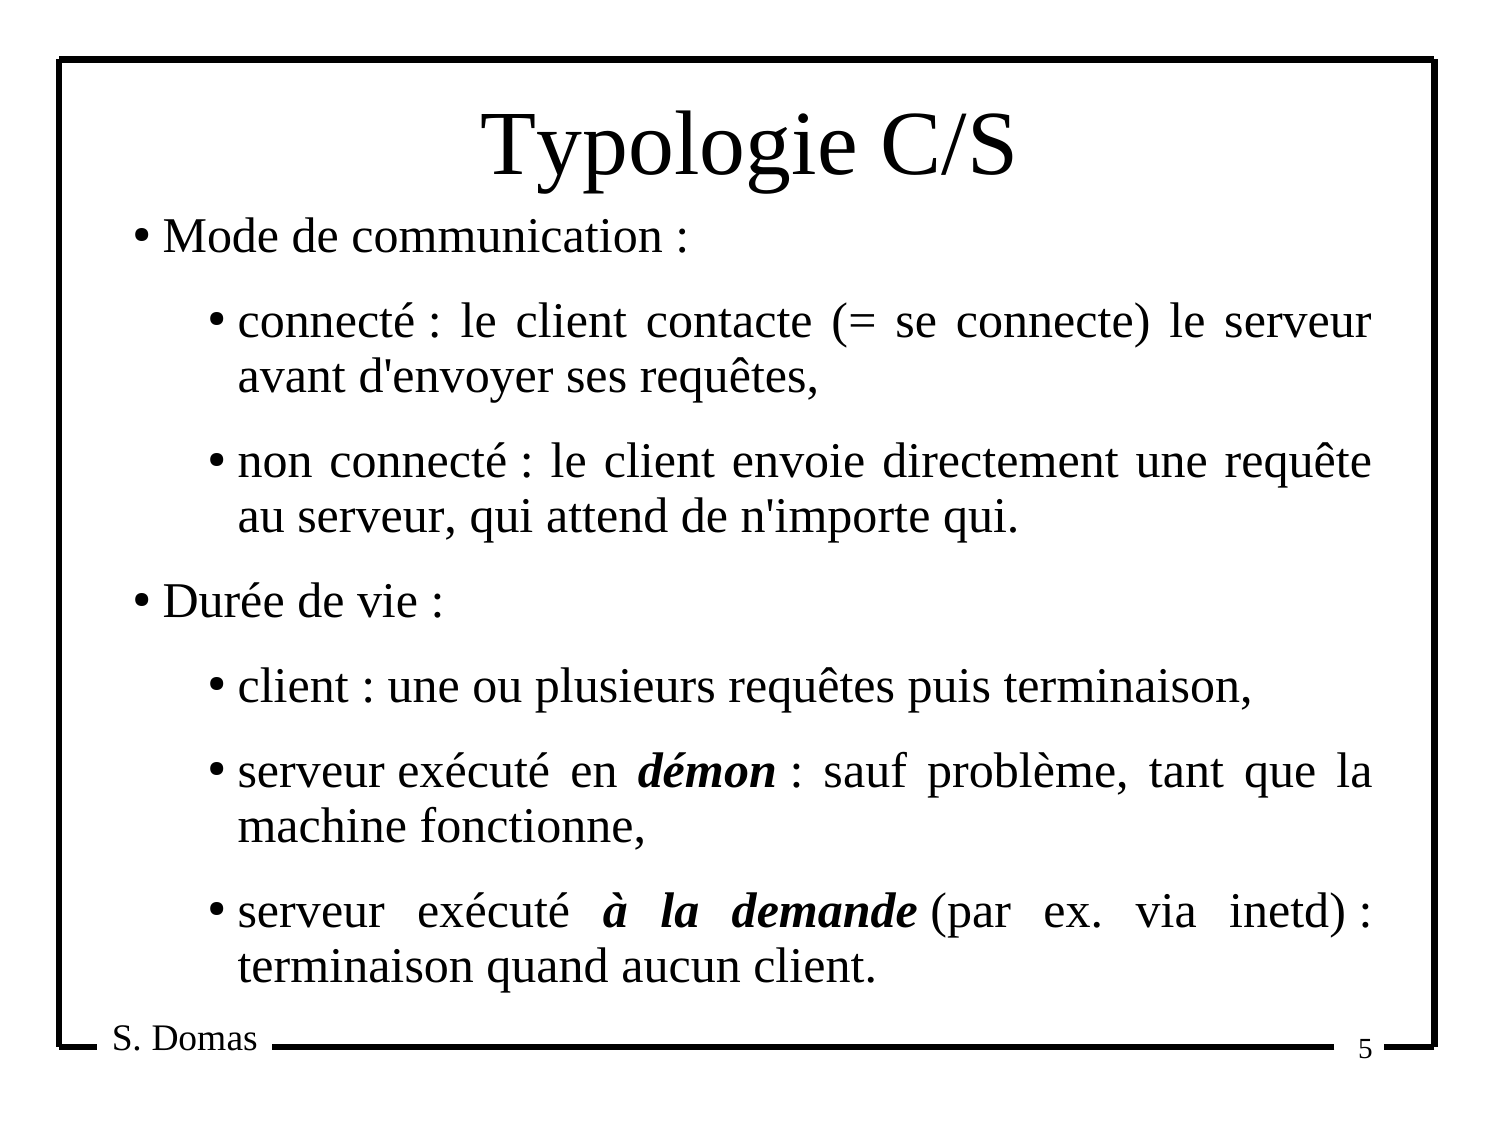

# Typologie C/S
S. Domas
Mode de communication :
connecté : le client contacte (= se connecte) le serveur avant d'envoyer ses requêtes,
non connecté : le client envoie directement une requête au serveur, qui attend de n'importe qui.
Durée de vie :
client : une ou plusieurs requêtes puis terminaison,
serveur exécuté en démon : sauf problème, tant que la machine fonctionne,
serveur exécuté à la demande (par ex. via inetd) : terminaison quand aucun client.
5